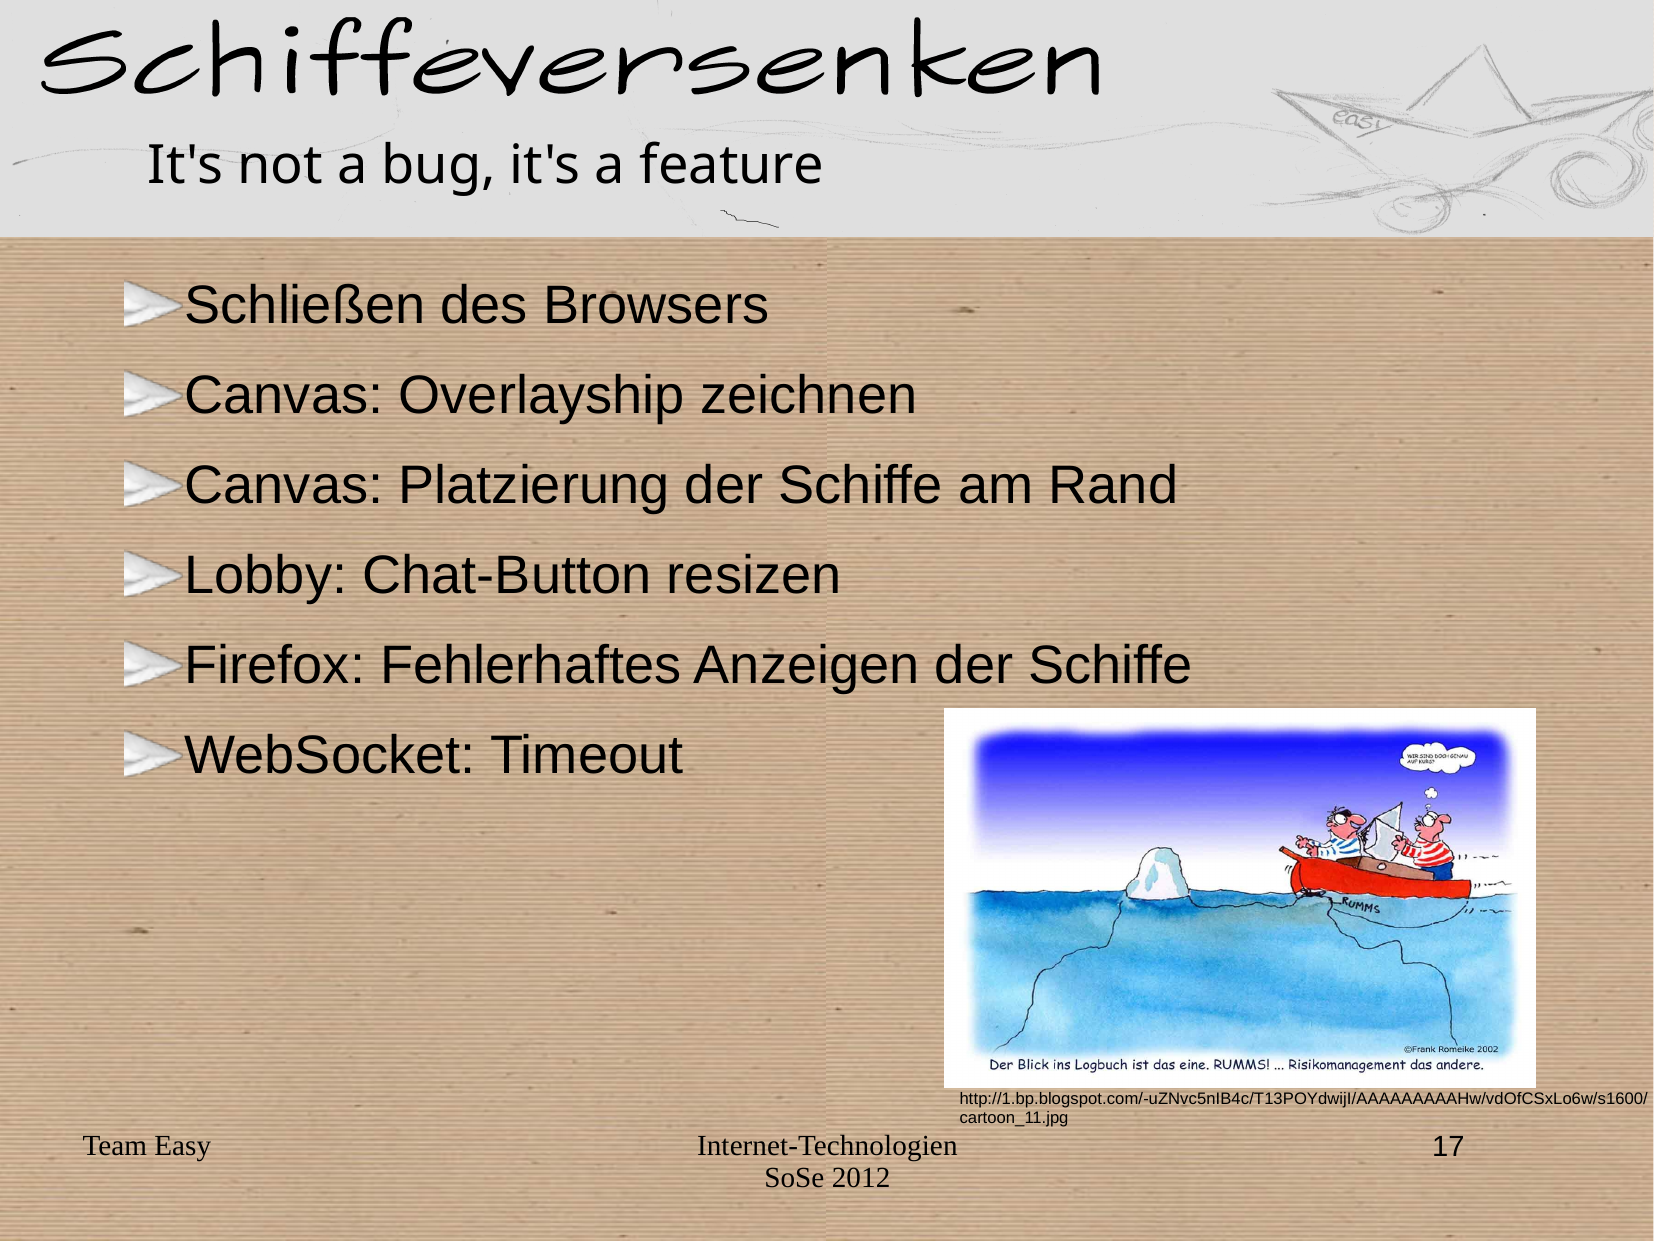

# It's not a bug, it's a feature
Schließen des Browsers
Canvas: Overlayship zeichnen
Canvas: Platzierung der Schiffe am Rand
Lobby: Chat-Button resizen
Firefox: Fehlerhaftes Anzeigen der Schiffe
WebSocket: Timeout
http://1.bp.blogspot.com/-uZNvc5nIB4c/T13POYdwijI/AAAAAAAAAHw/vdOfCSxLo6w/s1600/cartoon_11.jpg